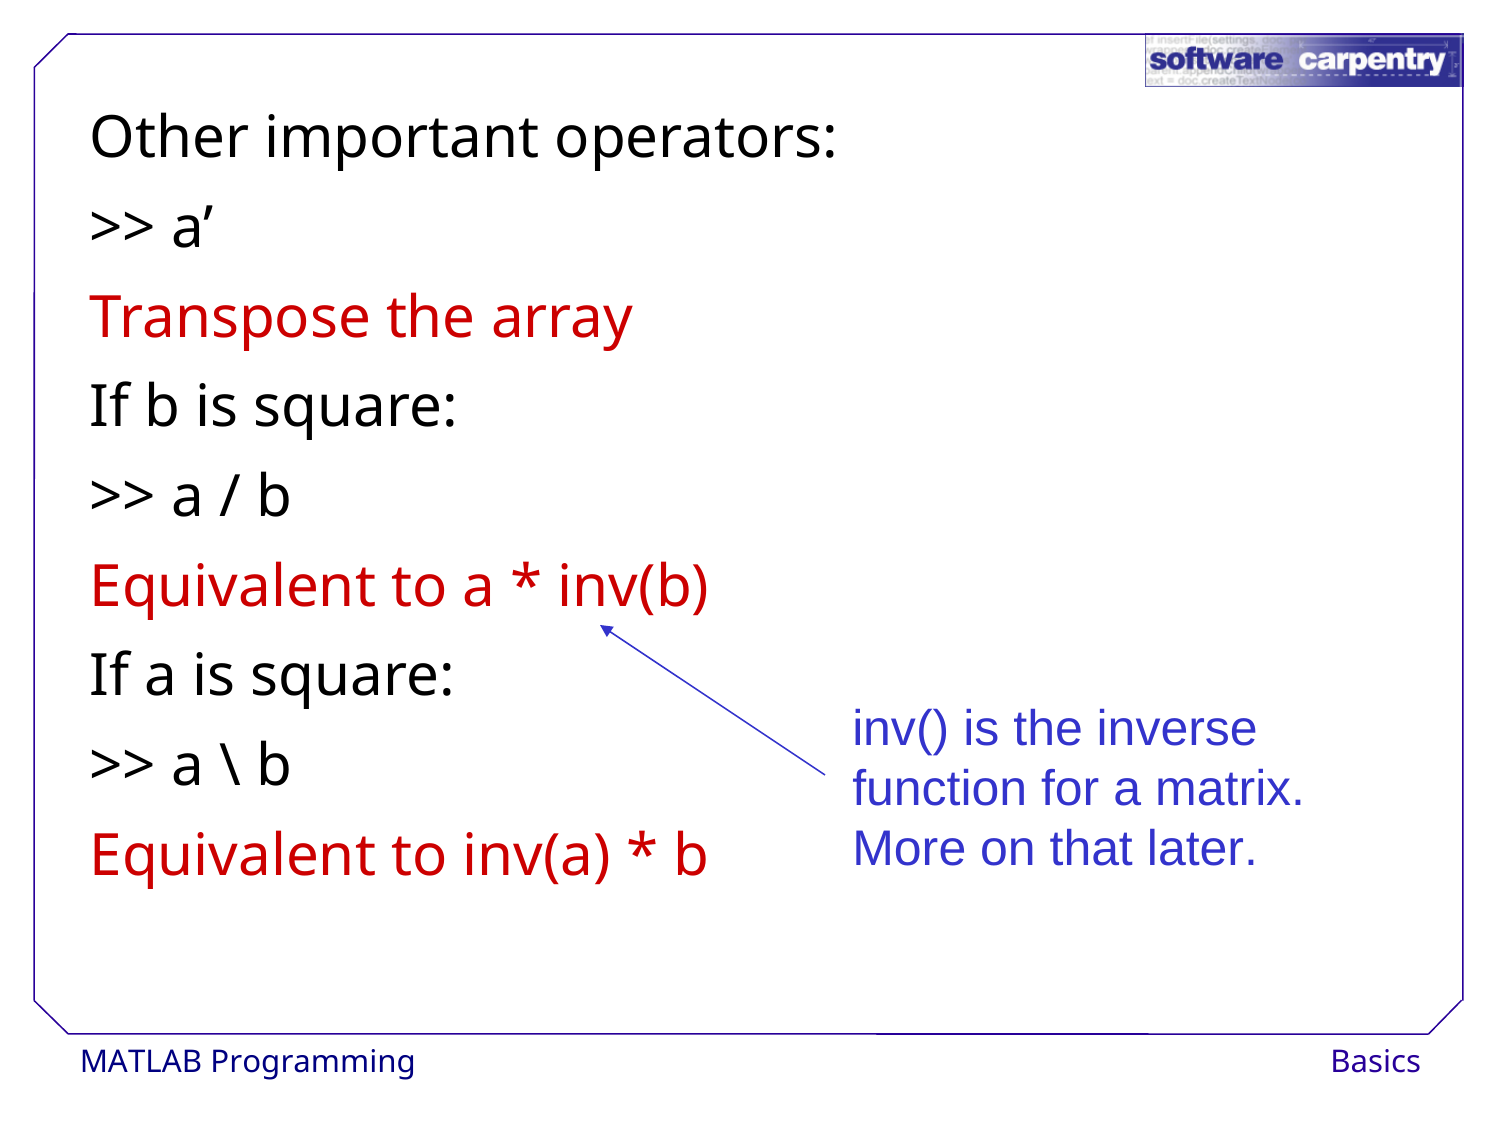

# Other important operators:
>> a’
Transpose the array
If b is square:
>> a / b
Equivalent to a * inv(b)
If a is square:
>> a \ b
Equivalent to inv(a) * b
inv() is the inverse function for a matrix. More on that later.